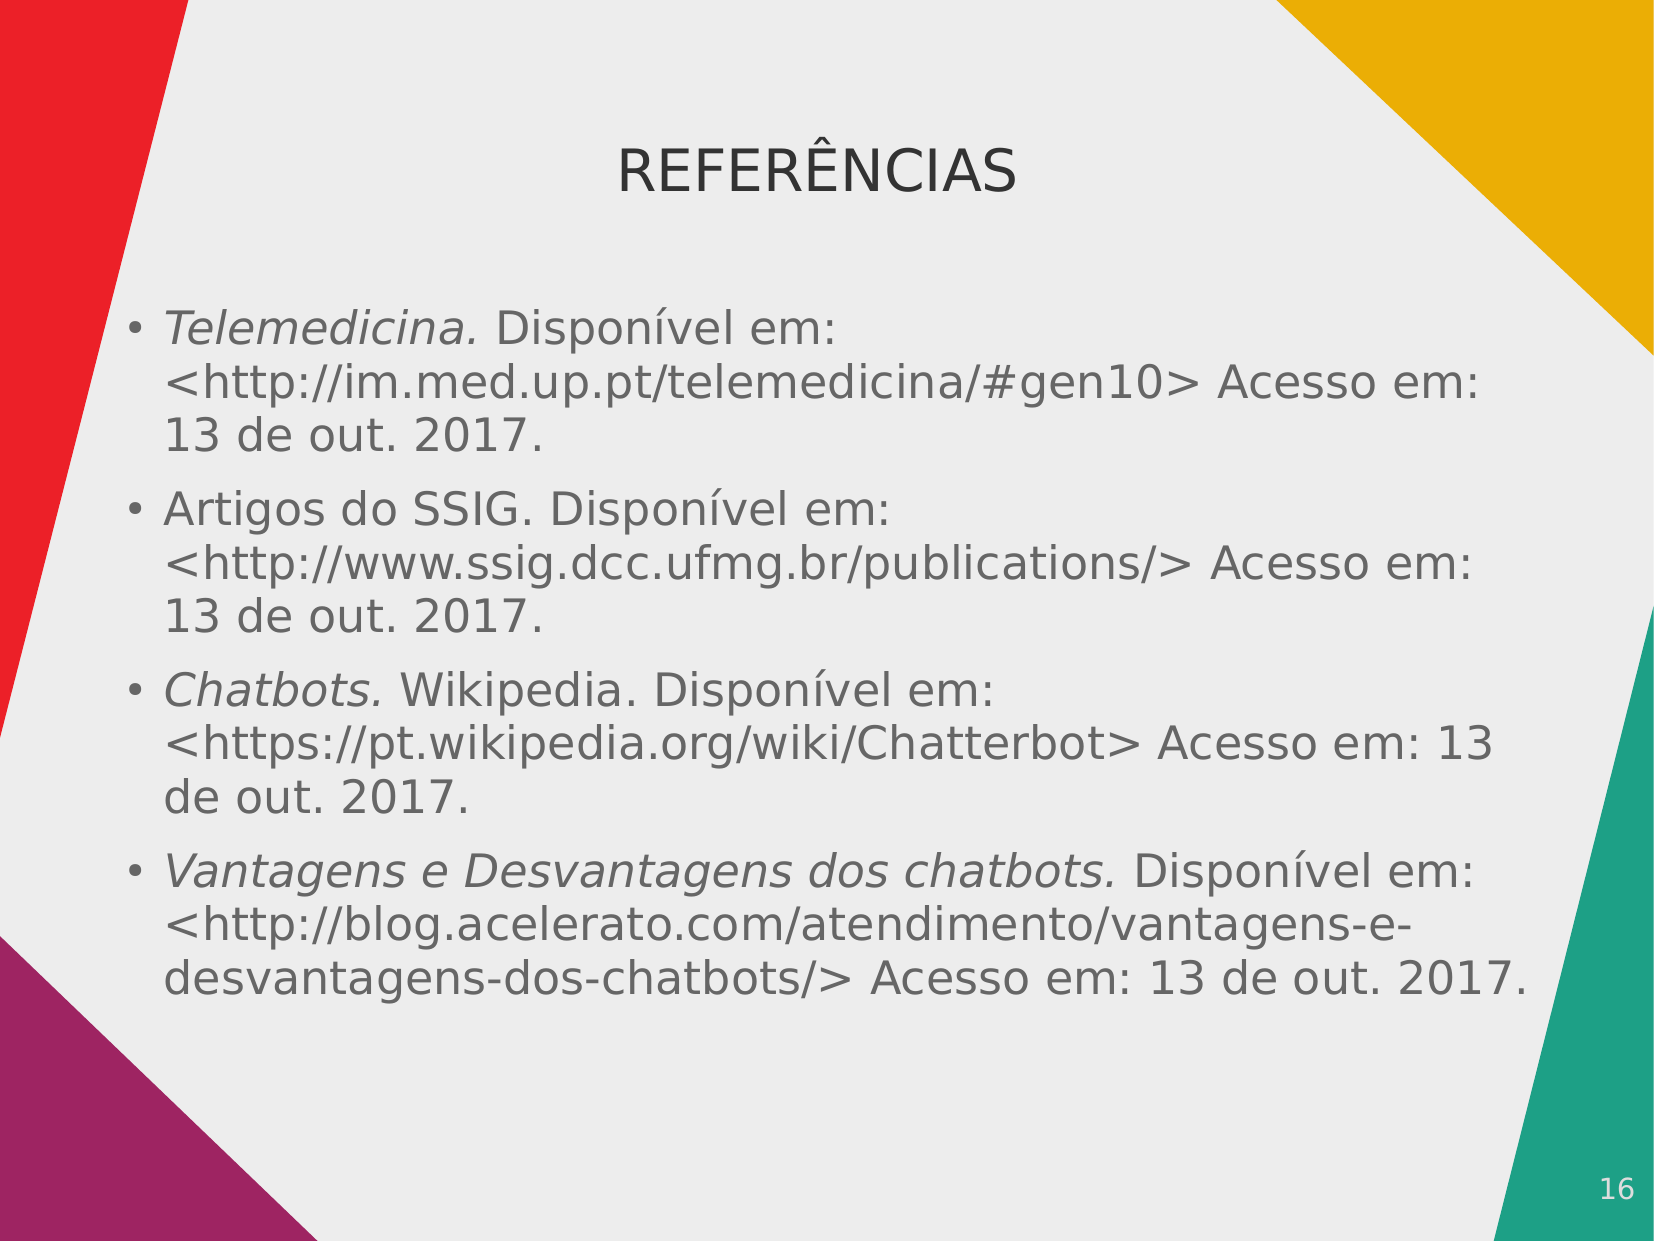

# REFERÊNCIAS
Telemedicina. Disponível em: <http://im.med.up.pt/telemedicina/#gen10> Acesso em: 13 de out. 2017.
Artigos do SSIG. Disponível em: <http://www.ssig.dcc.ufmg.br/publications/> Acesso em: 13 de out. 2017.
Chatbots. Wikipedia. Disponível em: <https://pt.wikipedia.org/wiki/Chatterbot> Acesso em: 13 de out. 2017.
Vantagens e Desvantagens dos chatbots. Disponível em: <http://blog.acelerato.com/atendimento/vantagens-e-desvantagens-dos-chatbots/> Acesso em: 13 de out. 2017.
16